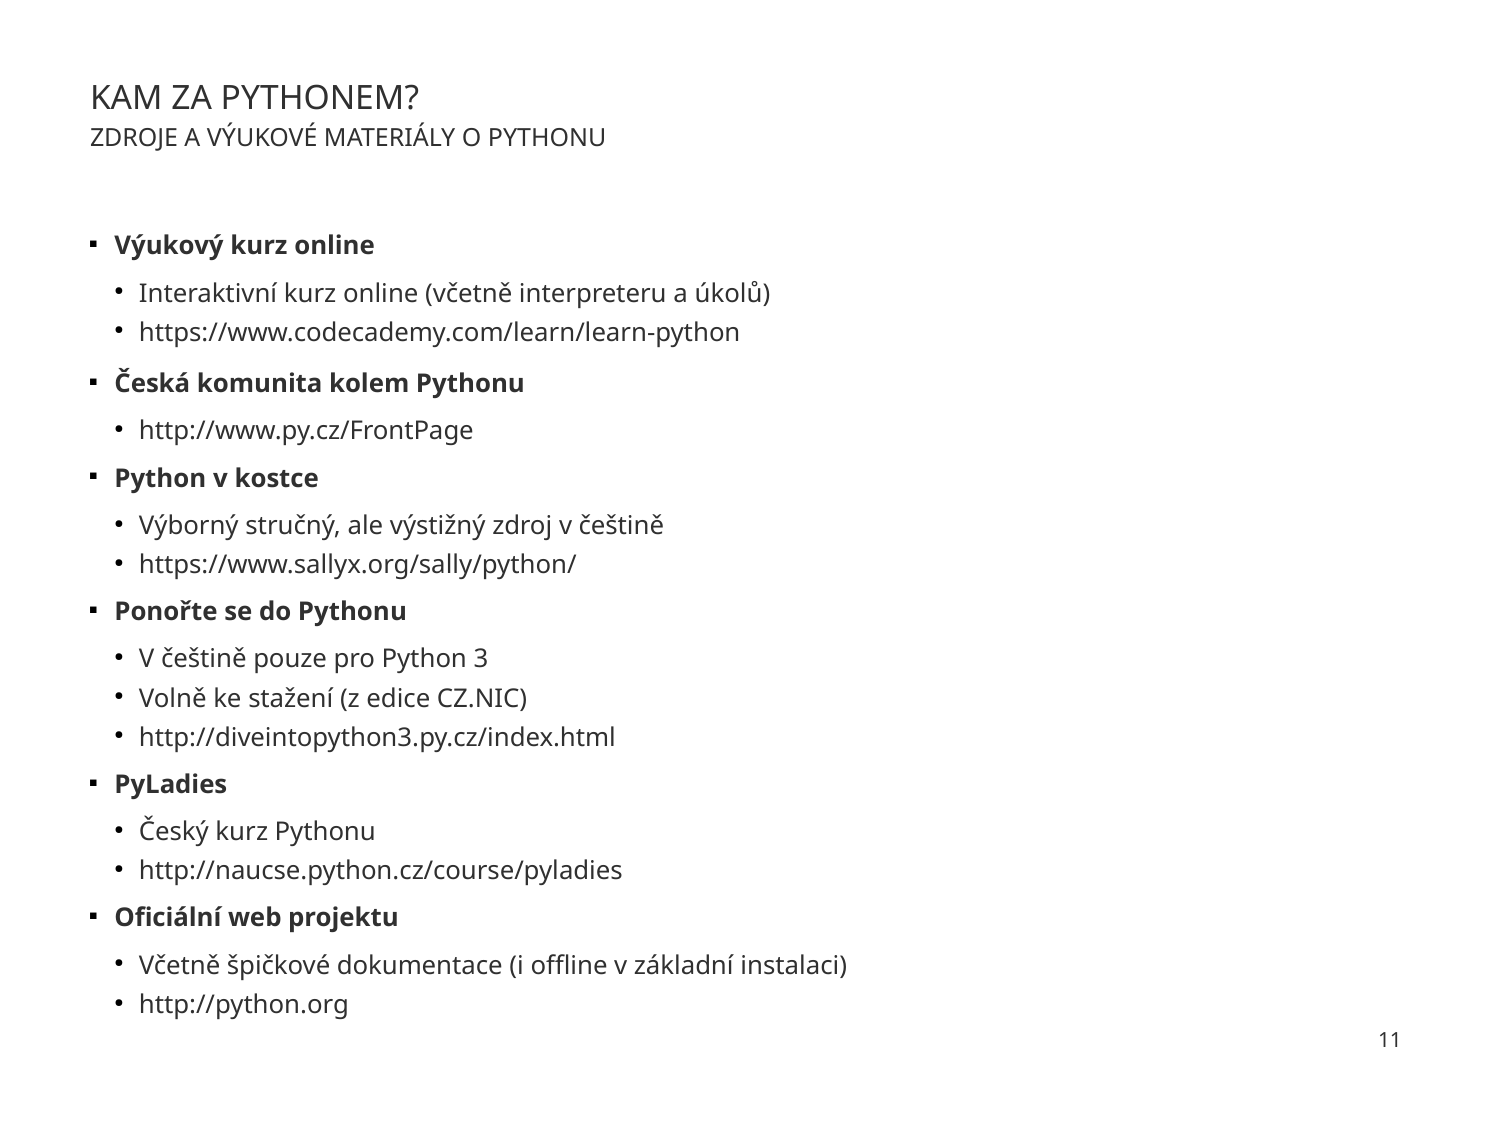

# Kam za Pythonem? Zdroje a výukové materiály o Pythonu
Výukový kurz online
Interaktivní kurz online (včetně interpreteru a úkolů)
https://www.codecademy.com/learn/learn-python
Česká komunita kolem Pythonu
http://www.py.cz/FrontPage
Python v kostce
Výborný stručný, ale výstižný zdroj v češtině
https://www.sallyx.org/sally/python/
Ponořte se do Pythonu
V češtině pouze pro Python 3
Volně ke stažení (z edice CZ.NIC)
http://diveintopython3.py.cz/index.html
PyLadies
Český kurz Pythonu
http://naucse.python.cz/course/pyladies
Oficiální web projektu
Včetně špičkové dokumentace (i offline v základní instalaci)
http://python.org